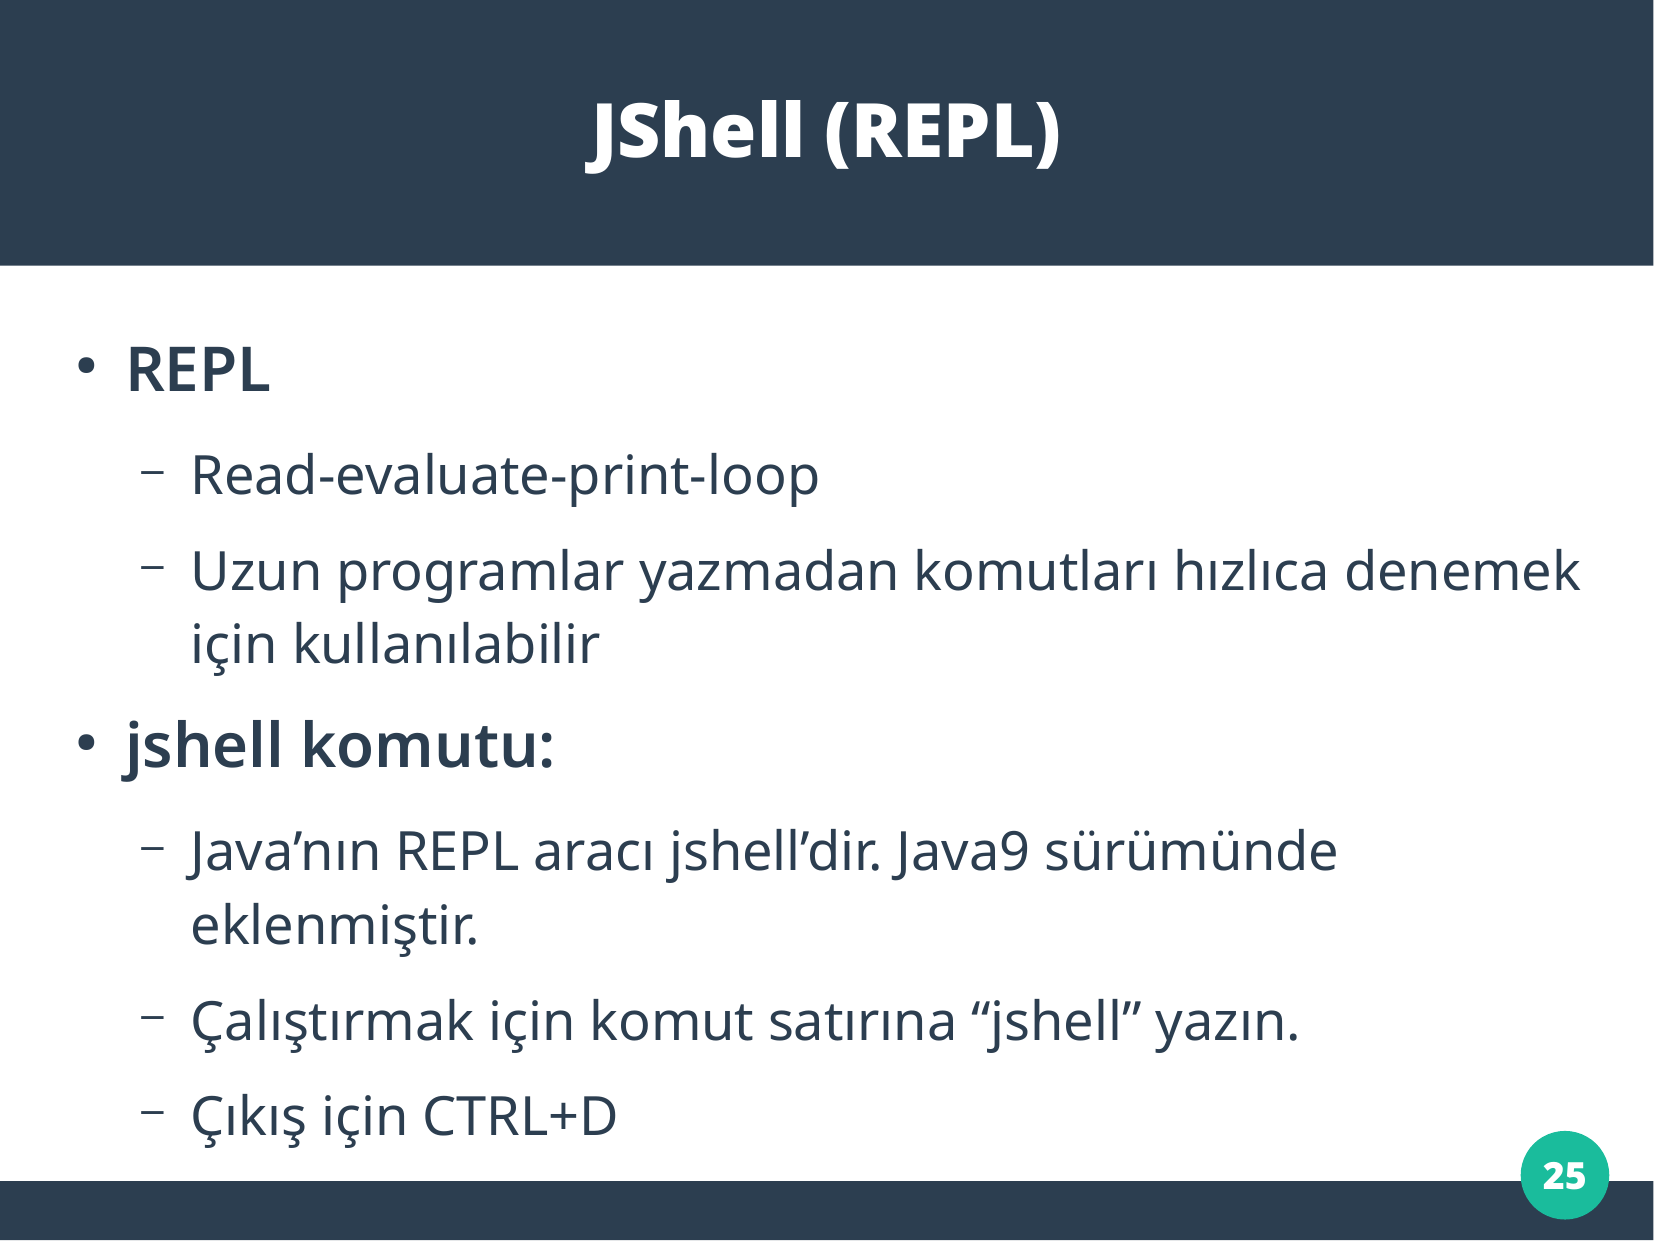

# JShell (REPL)
REPL
Read-evaluate-print-loop
Uzun programlar yazmadan komutları hızlıca denemek için kullanılabilir
jshell komutu:
Java’nın REPL aracı jshell’dir. Java9 sürümünde eklenmiştir.
Çalıştırmak için komut satırına “jshell” yazın.
Çıkış için CTRL+D
25